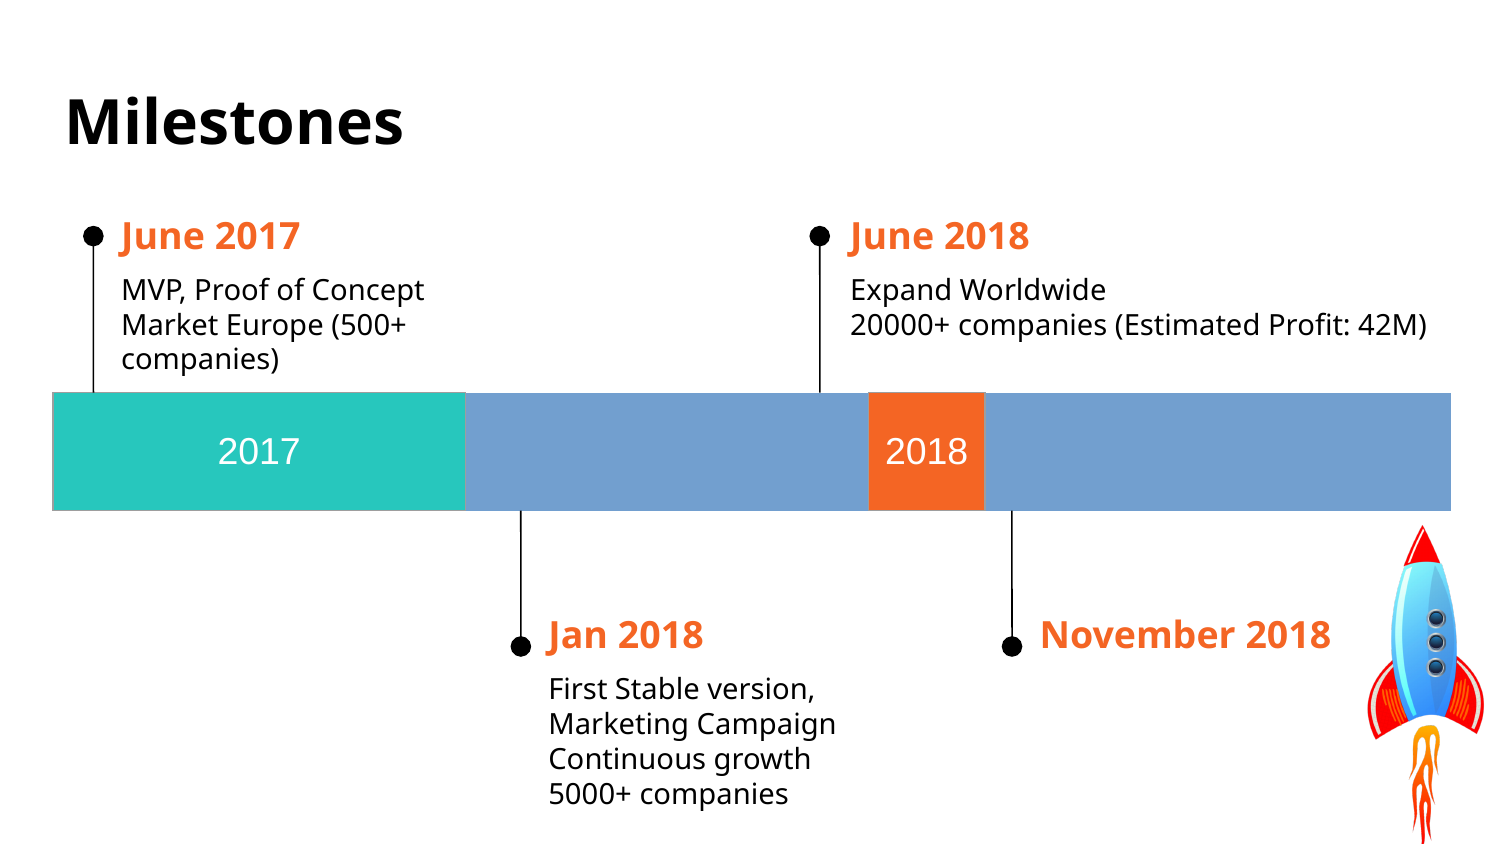

# Milestones
June 2017
June 2018
MVP, Proof of Concept
Market Europe (500+ companies)
Expand Worldwide
20000+ companies (Estimated Profit: 42M)
| 2017 | | | | 2018 | | | | |
| --- | --- | --- | --- | --- | --- | --- | --- | --- |
Jan 2018
November 2018
First Stable version, Marketing Campaign
Continuous growth
5000+ companies